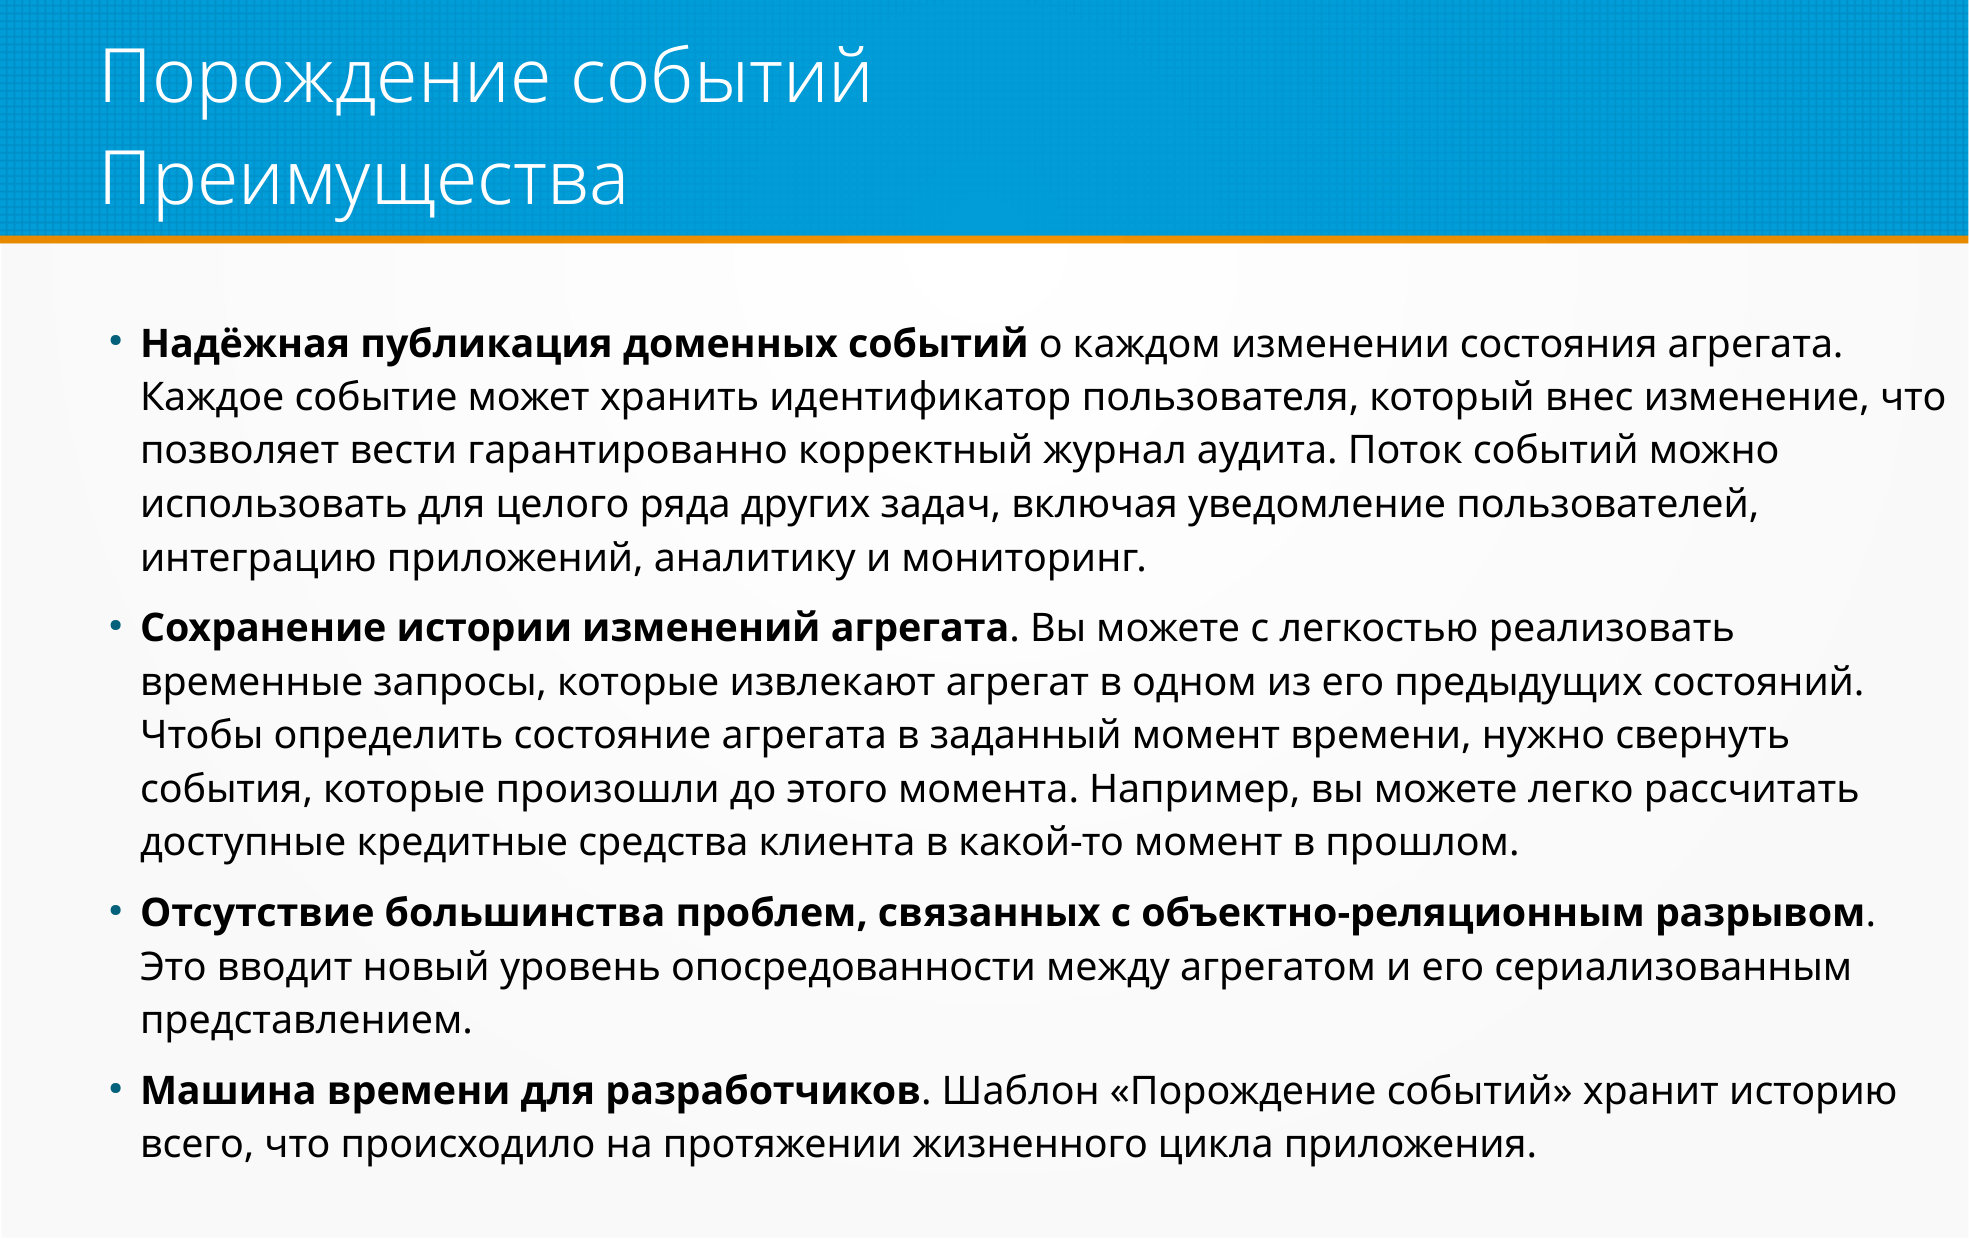

# Порождение событий Преимущества
Надёжная публикация доменных событий о каждом изменении состояния агрегата. Каждое событие может хранить идентификатор пользователя, который внес изменение, что позволяет вести гарантированно корректный журнал аудита. Поток событий можно использовать для целого ряда других задач, включая уведомление пользователей, интеграцию приложений, аналитику и мониторинг.
Сохранение истории изменений агрегата. Вы можете с легкостью реализовать временные запросы, которые извлекают агрегат в одном из его предыдущих состояний. Чтобы определить состояние агрегата в заданный момент времени, нужно свернуть события, которые произошли до этого момента. Например, вы можете легко рассчитать доступные кредитные средства клиента в какой-то момент в прошлом.
Отсутствие большинства проблем, связанных с объектно-реляционным разрывом. Это вводит новый уровень опосредованности между агрегатом и его сериализованным представлением.
Машина времени для разработчиков. Шаблон «Порождение событий» хранит историю всего, что происходило на протяжении жизненного цикла приложения.